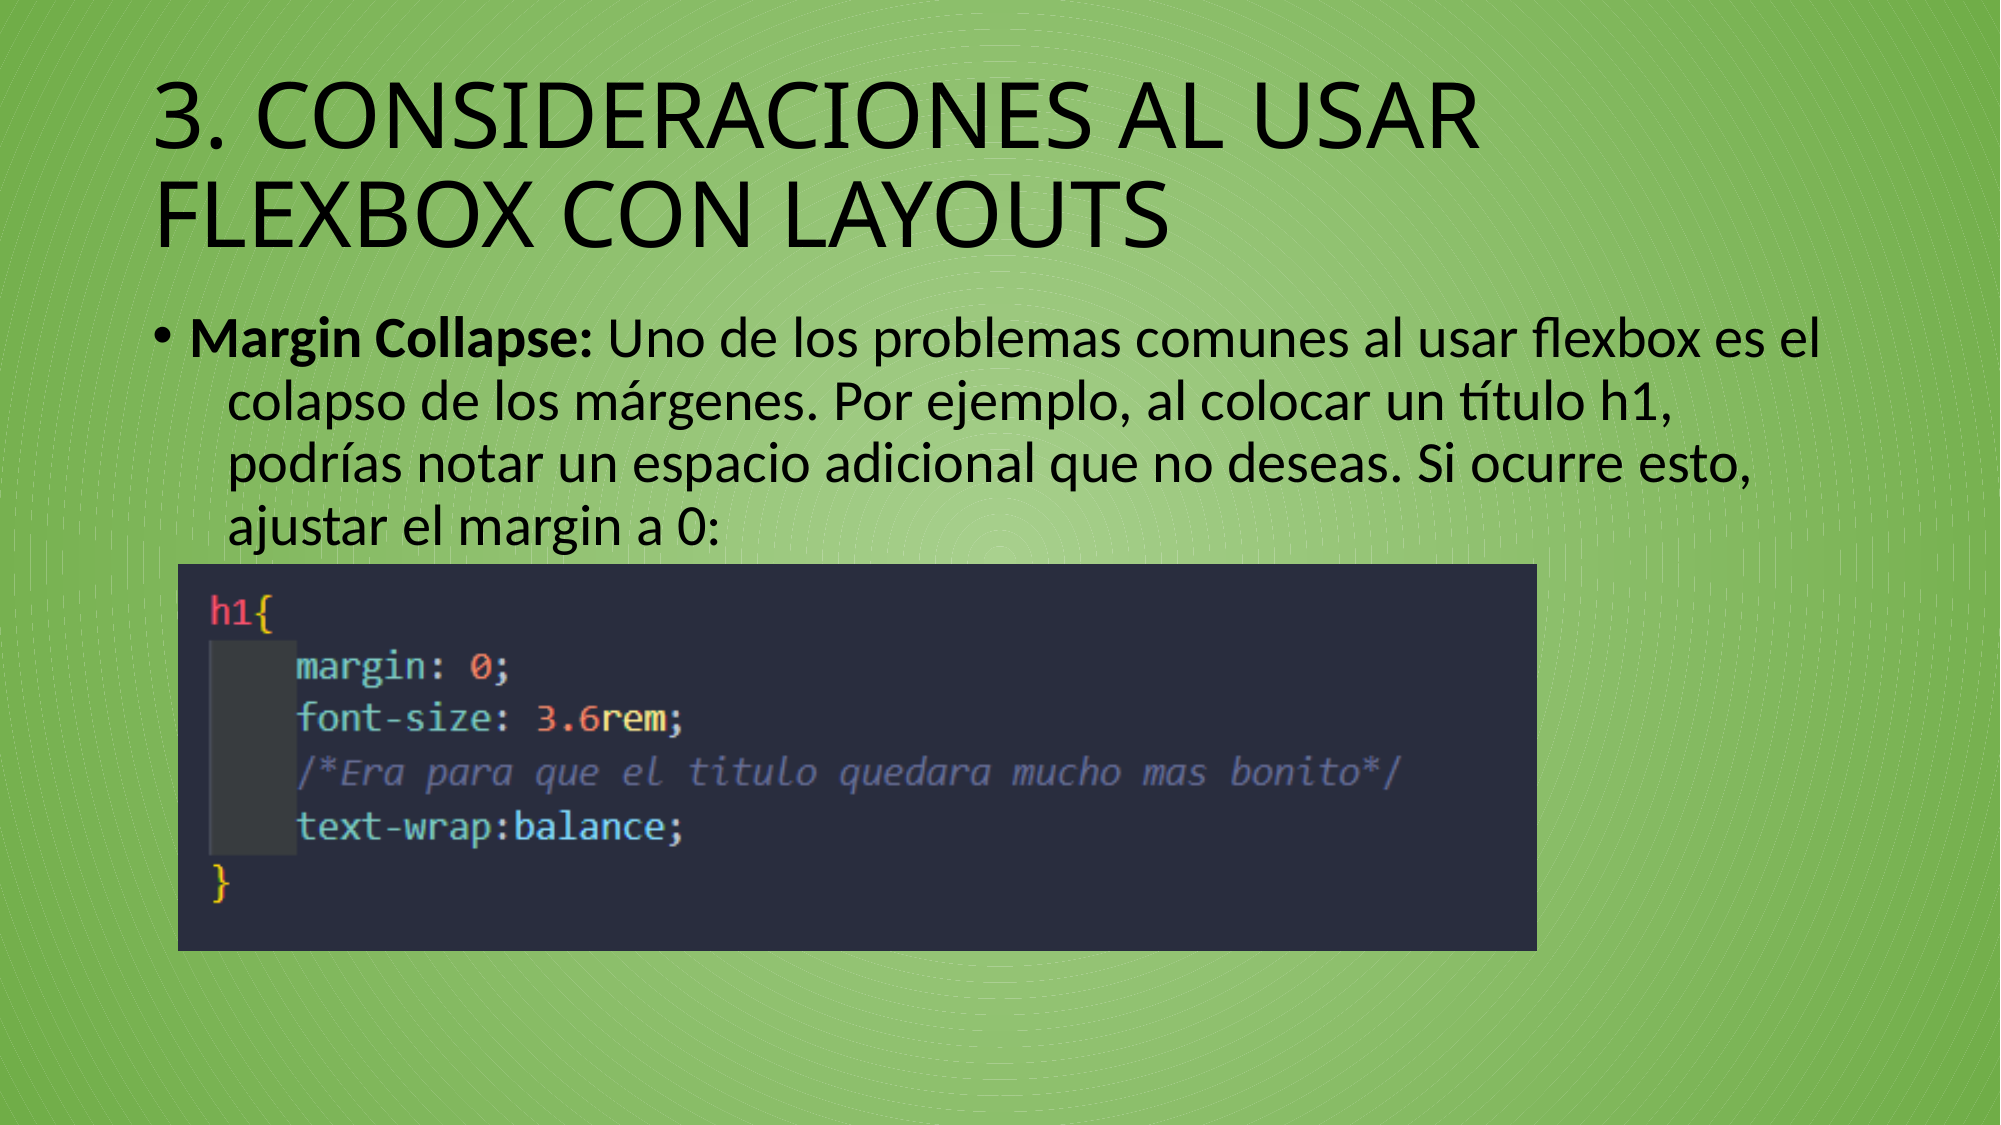

# 3. CONSIDERACIONES AL USAR FLEXBOX CON LAYOUTS
Margin Collapse: Uno de los problemas comunes al usar flexbox es el colapso de los márgenes. Por ejemplo, al colocar un título h1, podrías notar un espacio adicional que no deseas. Si ocurre esto, ajustar el margin a 0: